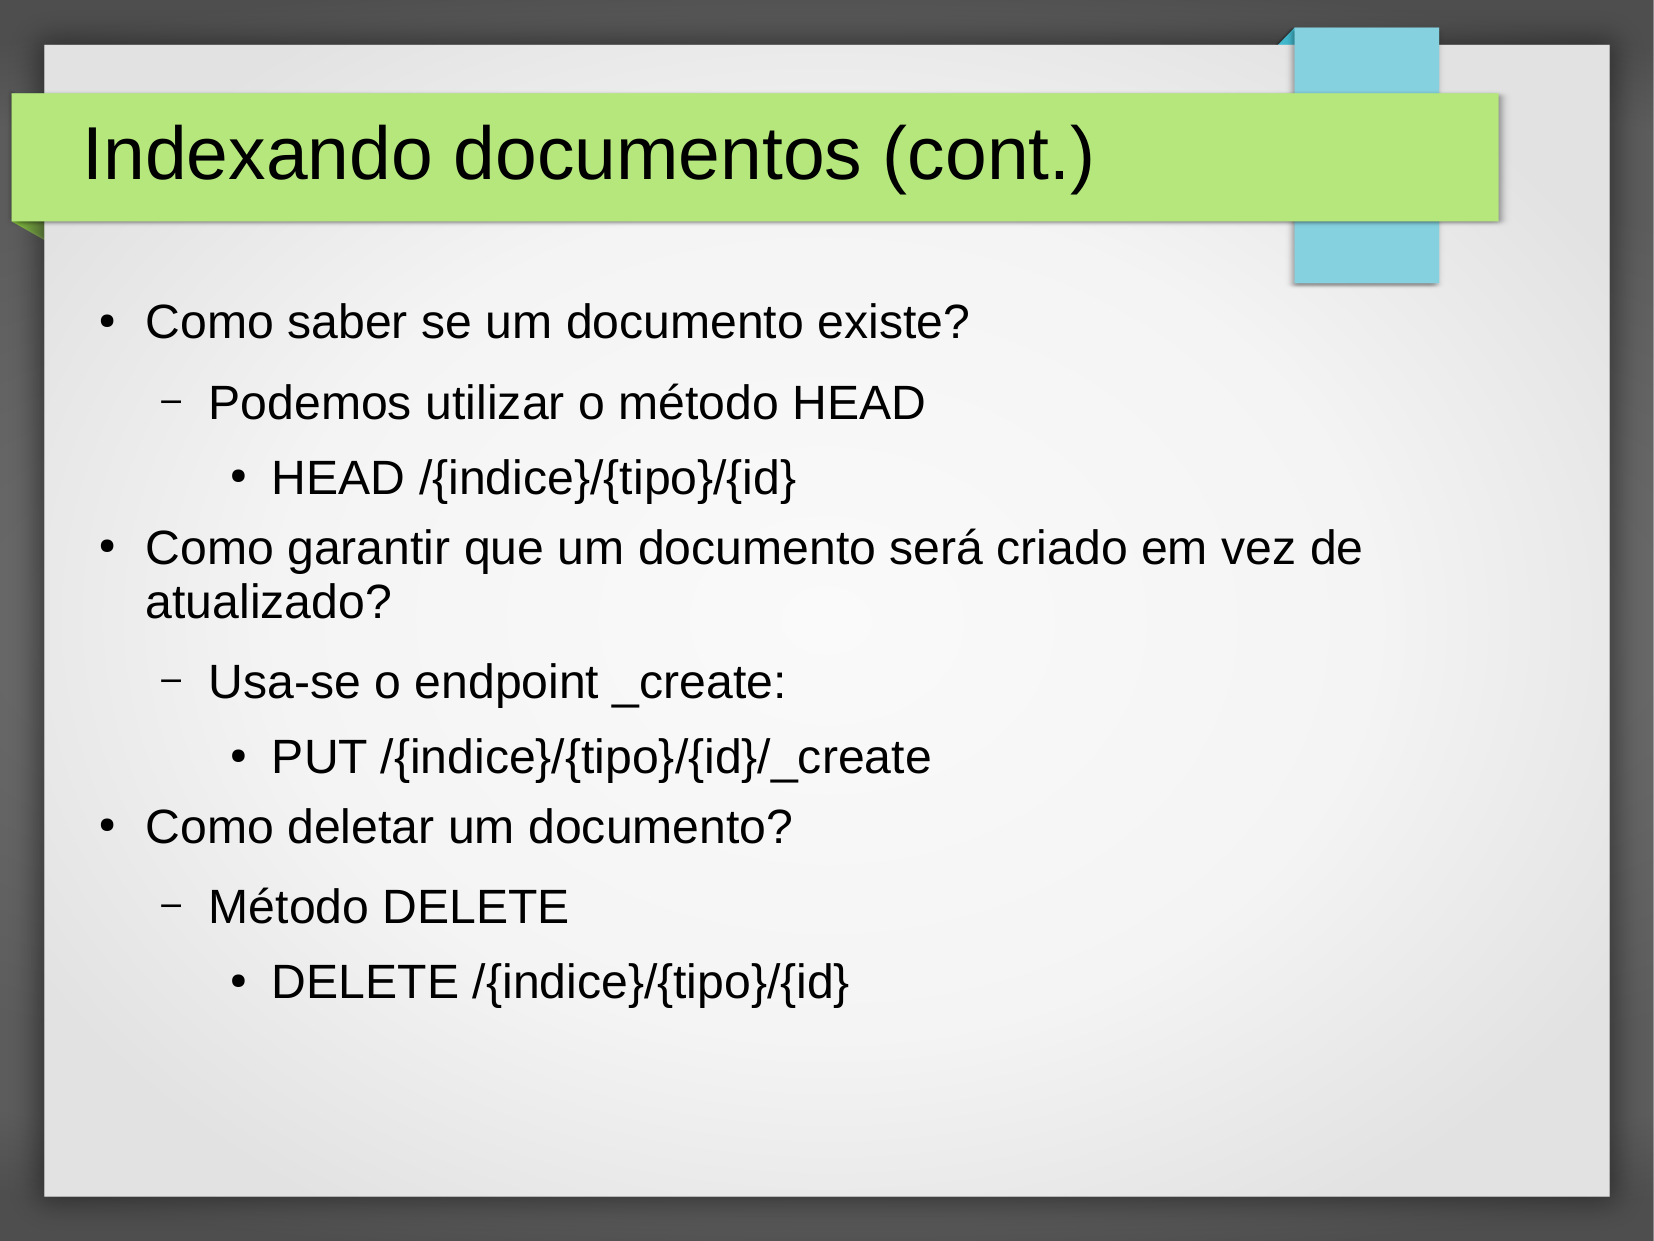

# Indexando documentos (cont.)
Como saber se um documento existe?
Podemos utilizar o método HEAD
HEAD /{indice}/{tipo}/{id}
Como garantir que um documento será criado em vez de atualizado?
Usa-se o endpoint _create:
PUT /{indice}/{tipo}/{id}/_create
Como deletar um documento?
Método DELETE
DELETE /{indice}/{tipo}/{id}